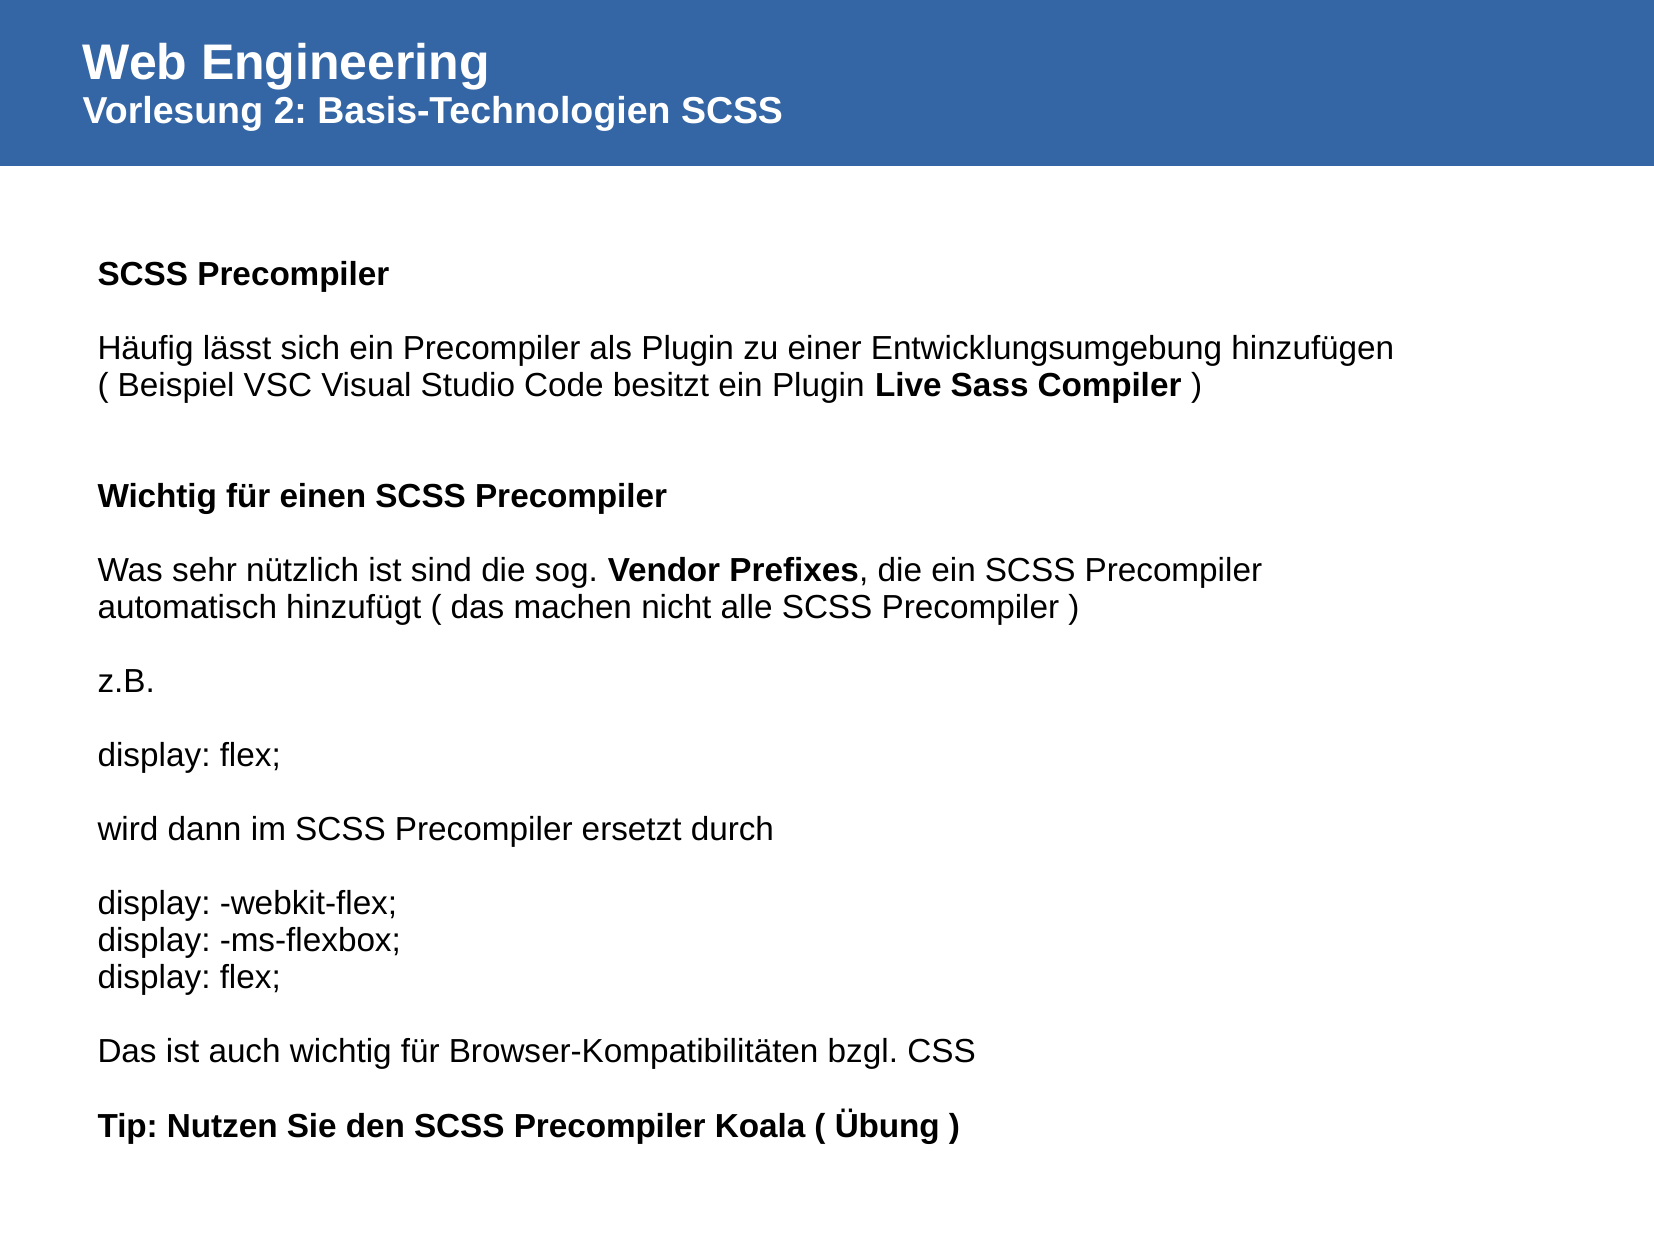

# Web Engineering Vorlesung 2: Basis-Technologien SCSS
SCSS Precompiler
Häufig lässt sich ein Precompiler als Plugin zu einer Entwicklungsumgebung hinzufügen
( Beispiel VSC Visual Studio Code besitzt ein Plugin Live Sass Compiler )
Wichtig für einen SCSS Precompiler
Was sehr nützlich ist sind die sog. Vendor Prefixes, die ein SCSS Precompiler automatisch hinzufügt ( das machen nicht alle SCSS Precompiler )
z.B.
display: flex;
wird dann im SCSS Precompiler ersetzt durch
display: -webkit-flex;
display: -ms-flexbox;
display: flex;
Das ist auch wichtig für Browser-Kompatibilitäten bzgl. CSS
Tip: Nutzen Sie den SCSS Precompiler Koala ( Übung )